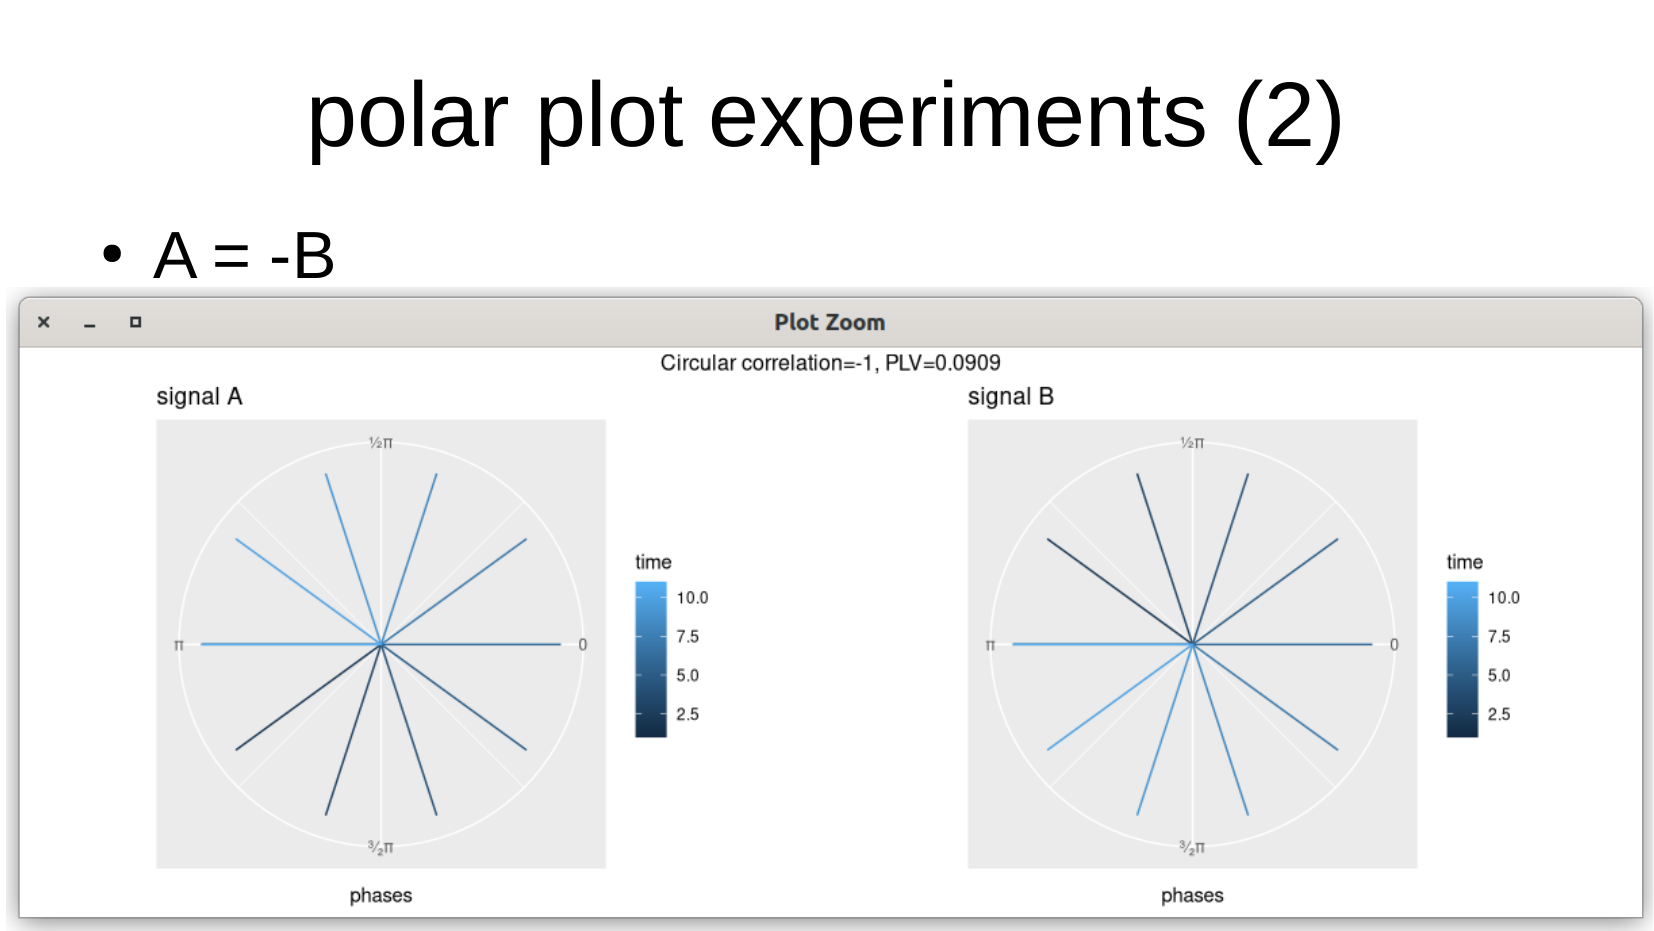

# polar plot experiments (2)
A = -B